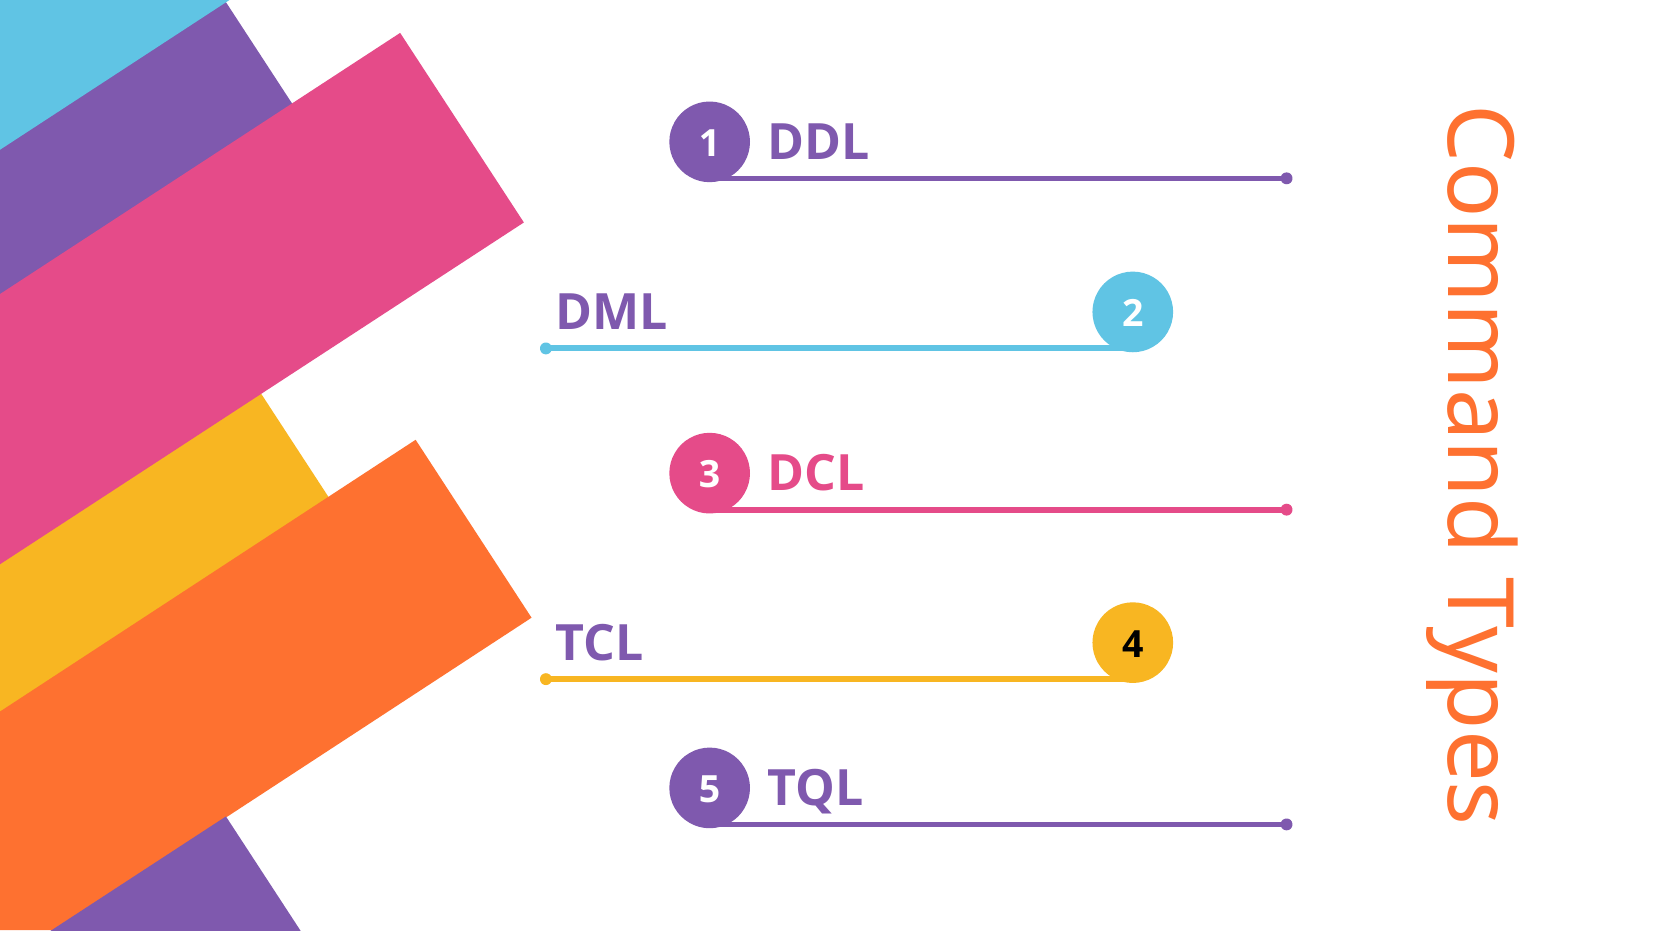

1
# DDL
2
DML
Command Types
3
DCL
4
TCL
5
TQL